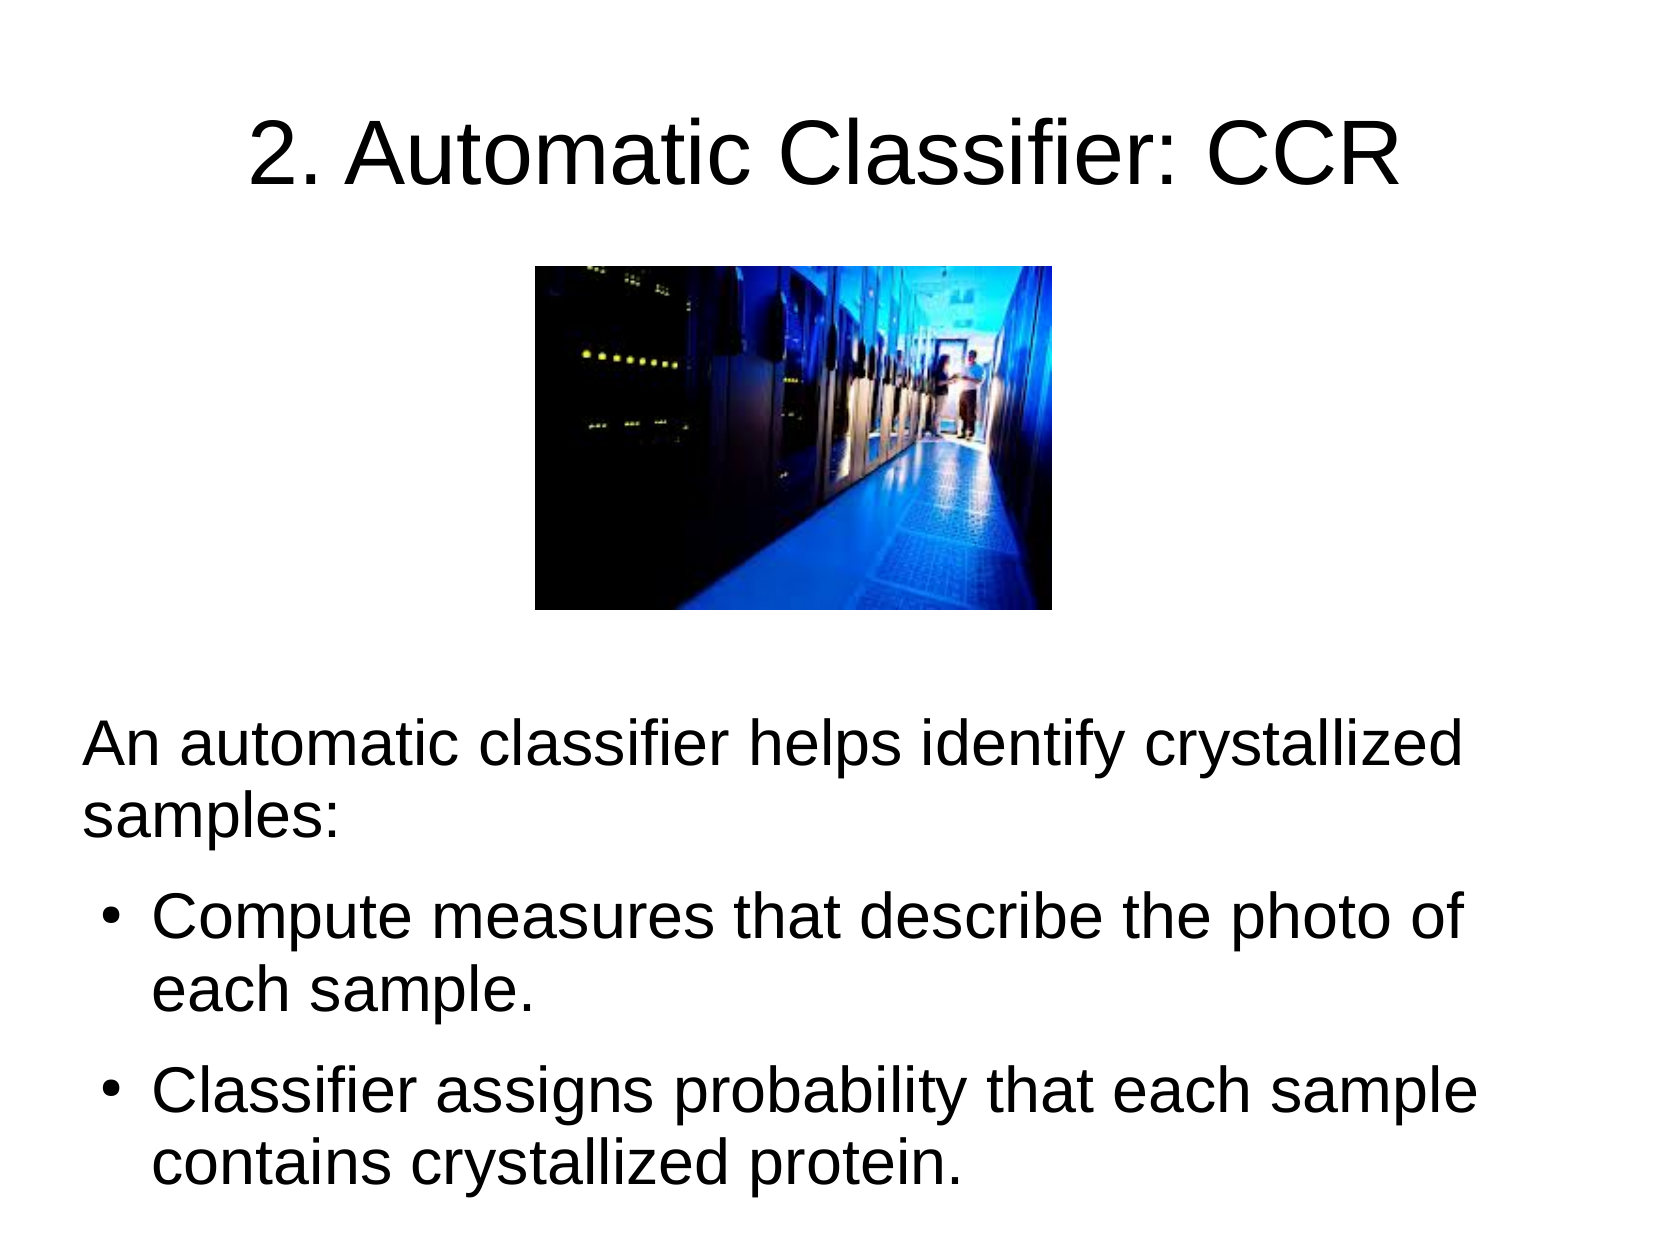

# 2. Automatic Classifier: CCR
An automatic classifier helps identify crystallized samples:
Compute measures that describe the photo of each sample.
Classifier assigns probability that each sample contains crystallized protein.